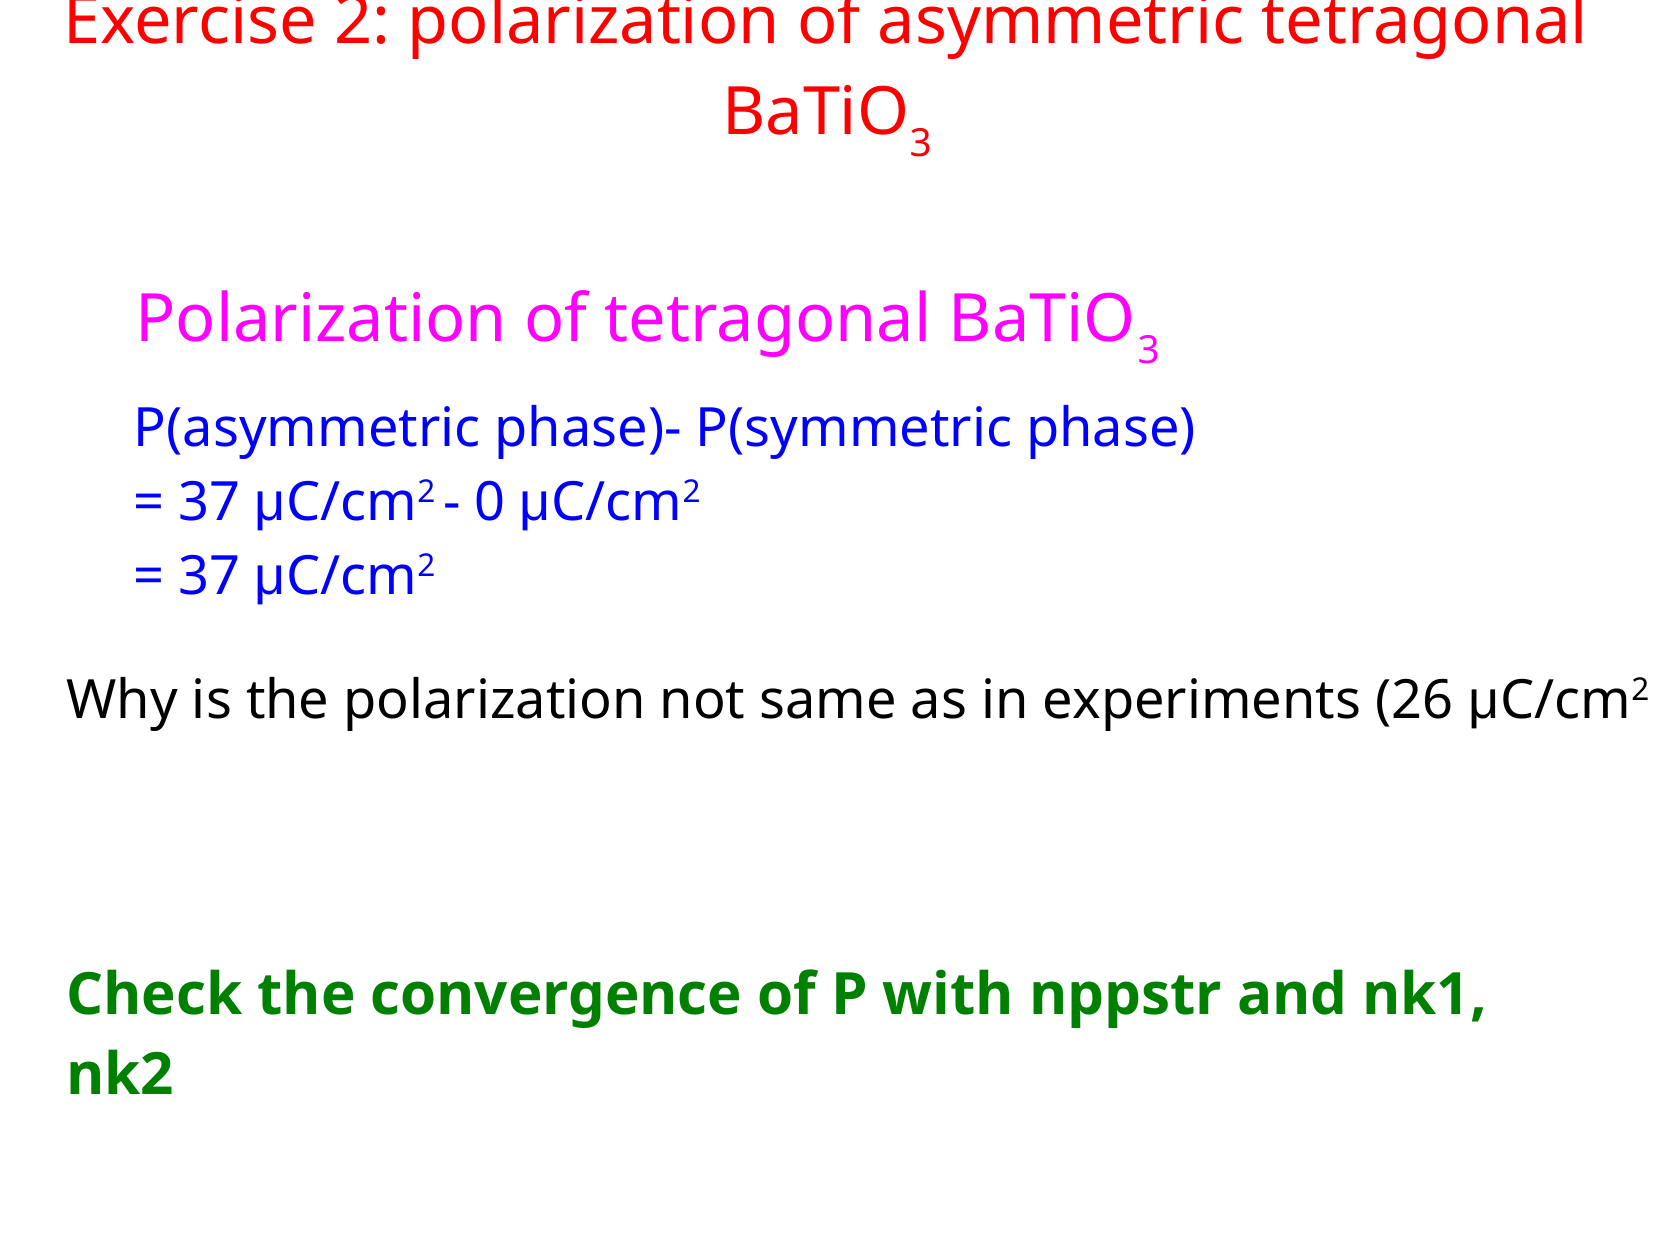

# Exercise 2: polarization of asymmetric tetragonal BaTiO3
Polarization of tetragonal BaTiO3
P(asymmetric phase)- P(symmetric phase)
= 37 μC/cm2 - 0 μC/cm2
= 37 μC/cm2
Why is the polarization not same as in experiments (26 μC/cm2 )?
Check the convergence of P with nppstr and nk1, nk2